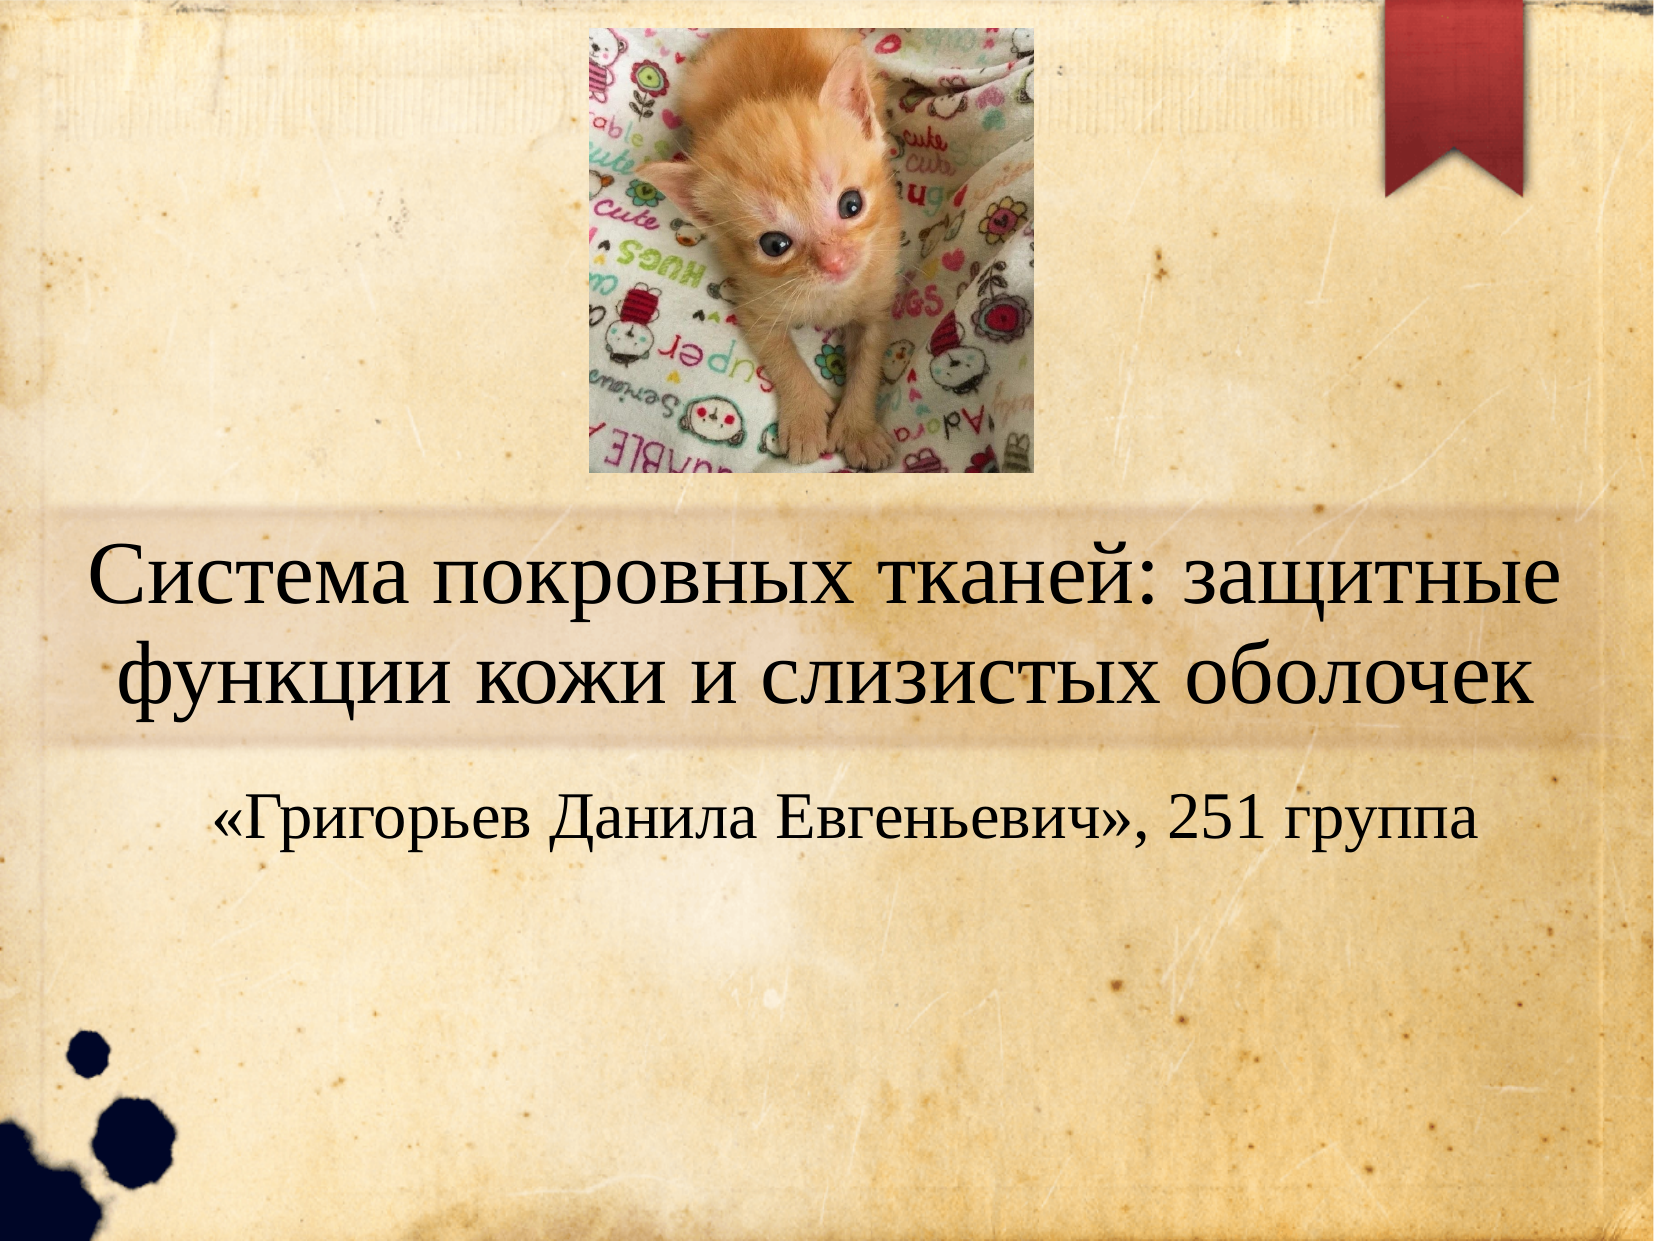

# Система покровных тканей: защитные функции кожи и слизистых оболочек
«Григорьев Данила Евгеньевич», 251 группа